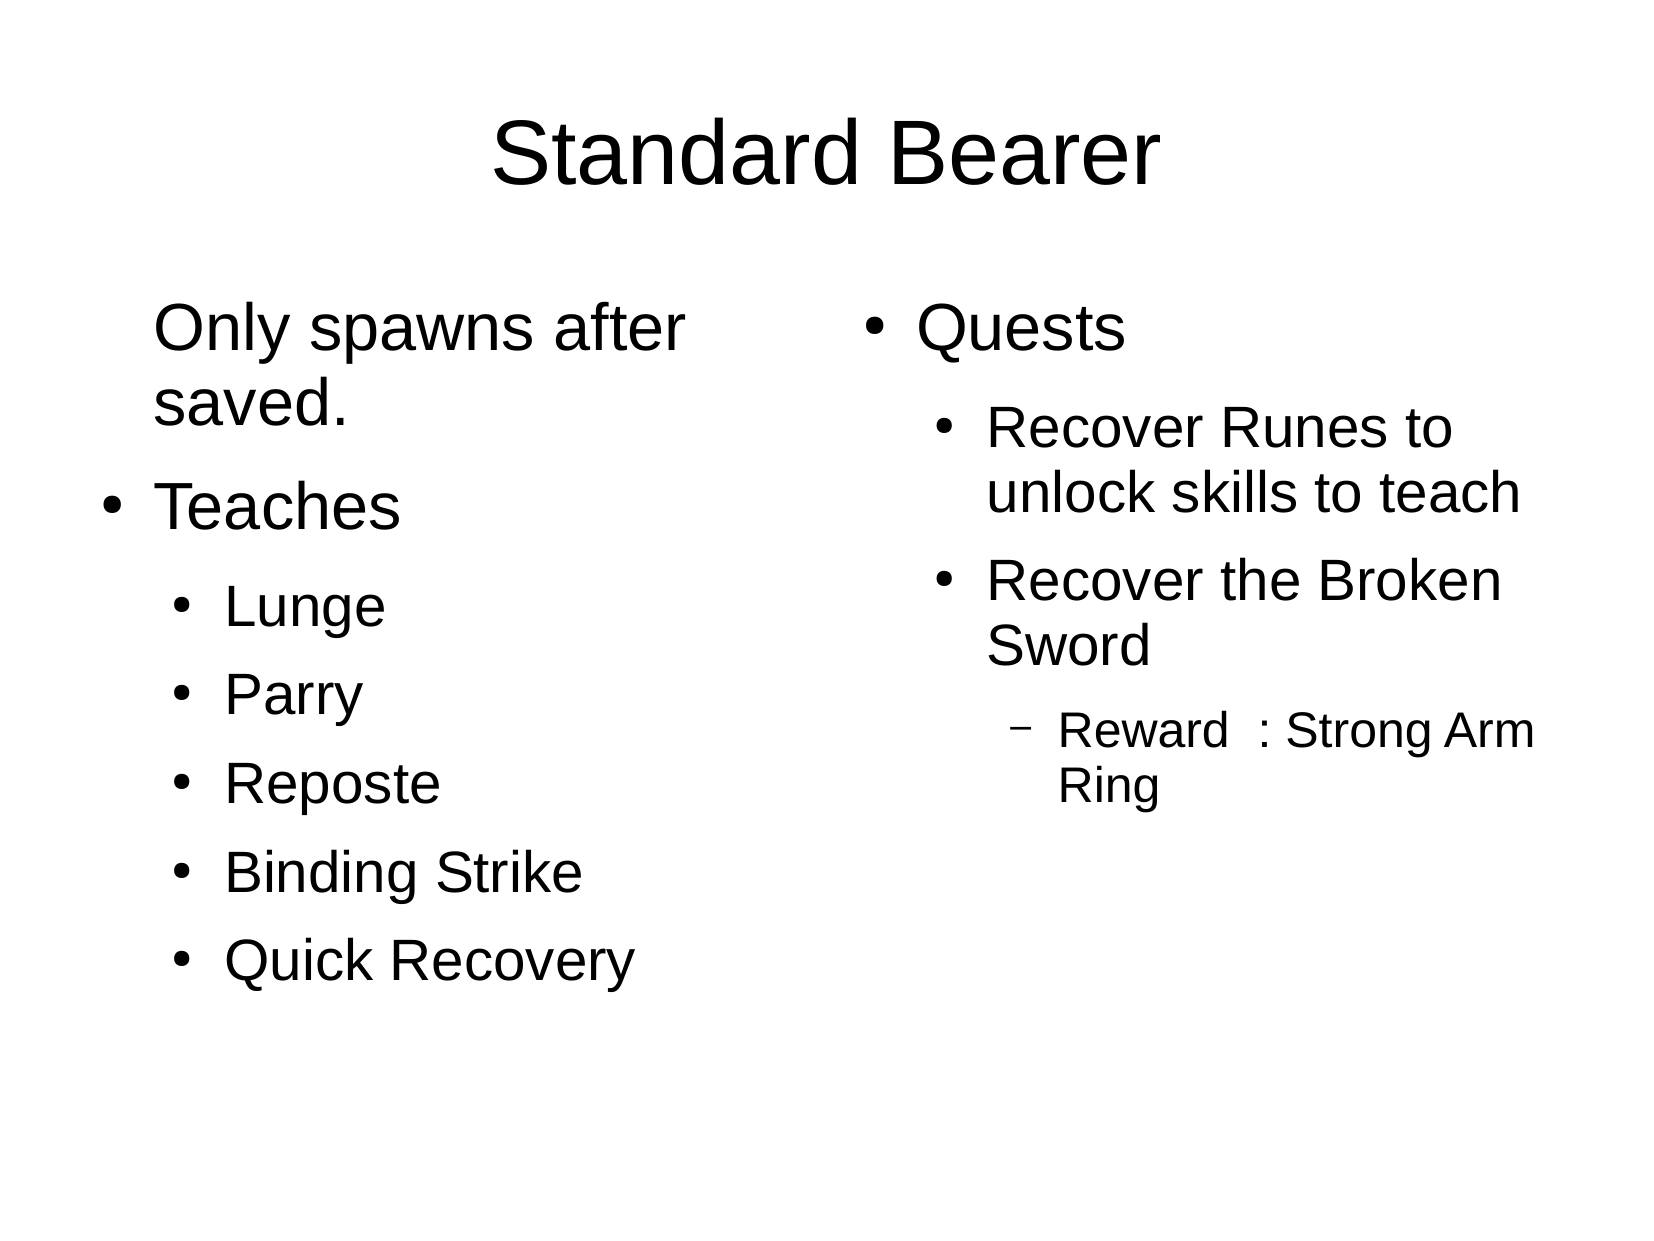

# Standard Bearer
Only spawns after saved.
Teaches
Lunge
Parry
Reposte
Binding Strike
Quick Recovery
Quests
Recover Runes to unlock skills to teach
Recover the Broken Sword
Reward : Strong Arm Ring